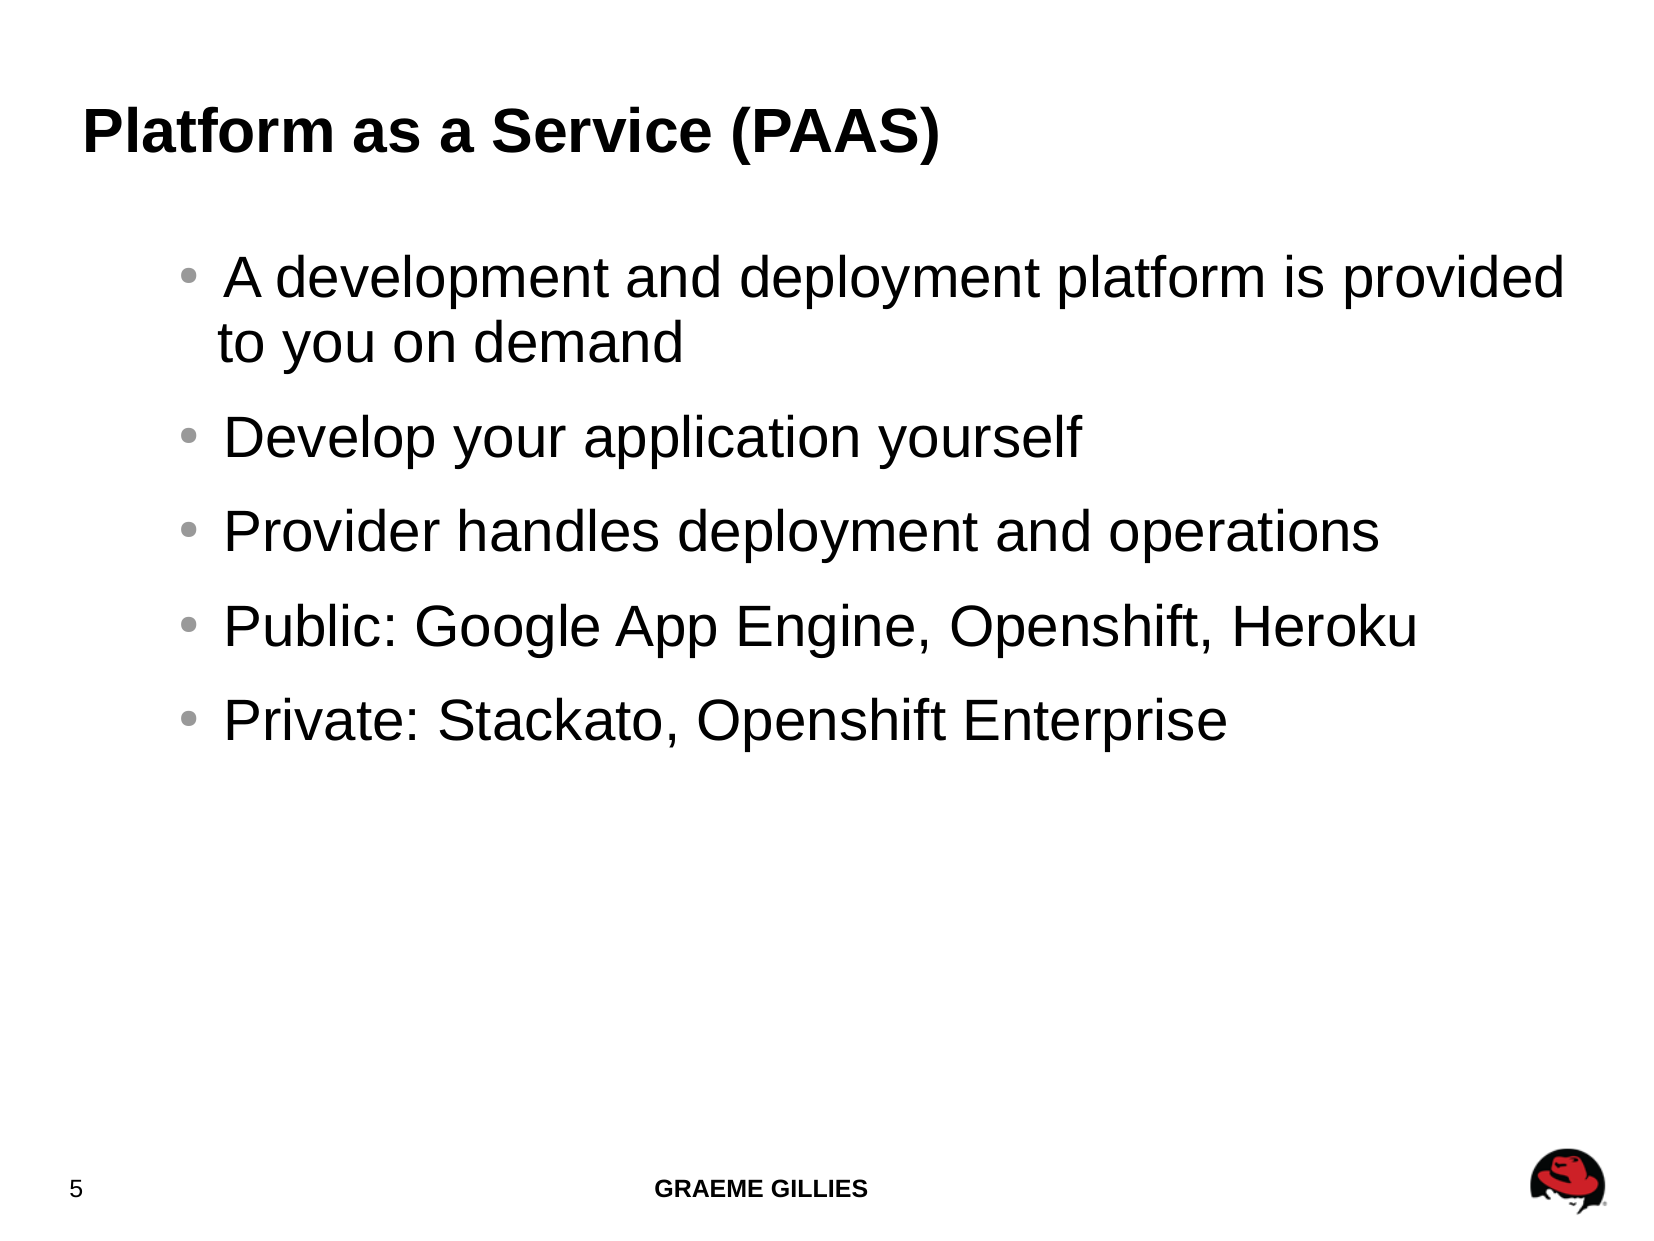

# Platform as a Service (PAAS)
A development and deployment platform is provided to you on demand
Develop your application yourself
Provider handles deployment and operations
Public: Google App Engine, Openshift, Heroku
Private: Stackato, Openshift Enterprise